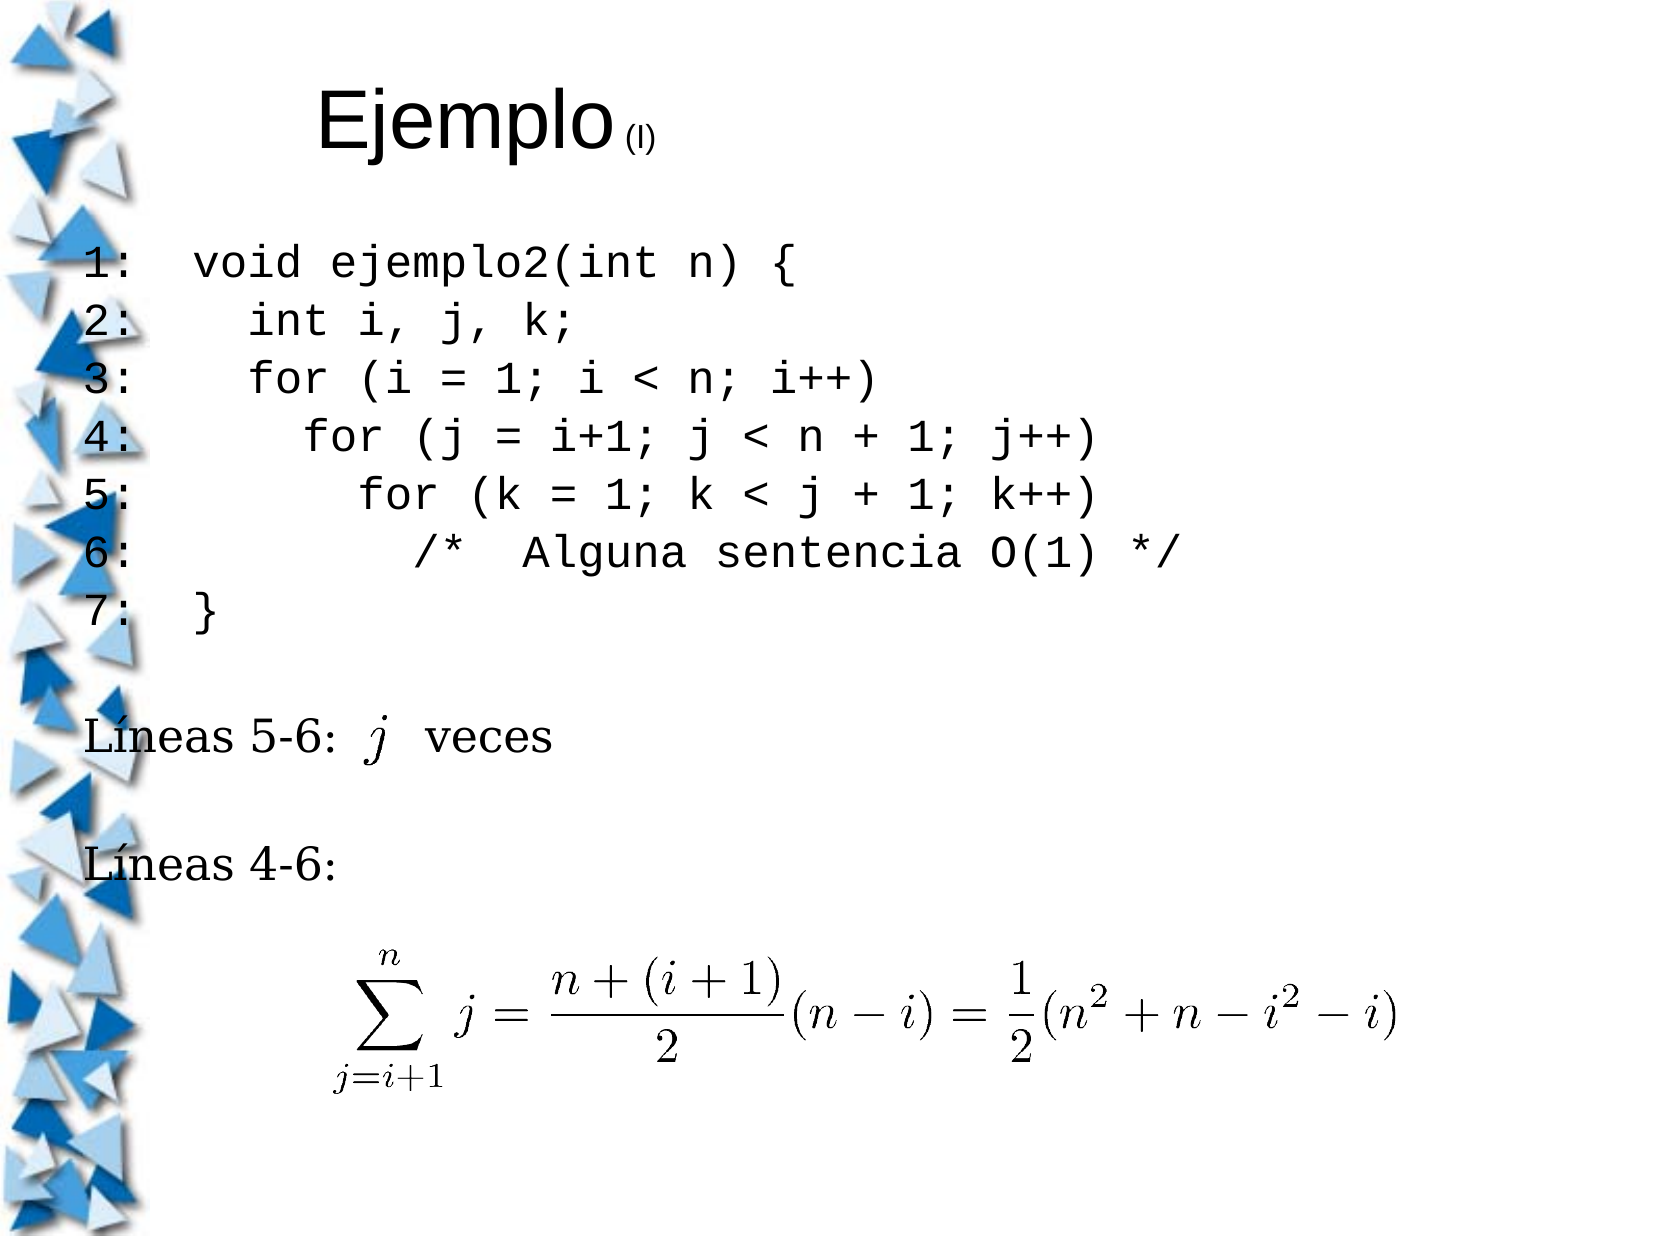

# Ejemplo (I)
1: void ejemplo2(int n) {
2: int i, j, k;
3: for (i = 1; i < n; i++)
4: for (j = i+1; j < n + 1; j++)
5: for (k = 1; k < j + 1; k++)
6: /* Alguna sentencia O(1) */
7: }
Líneas 5-6: veces
Líneas 4-6: